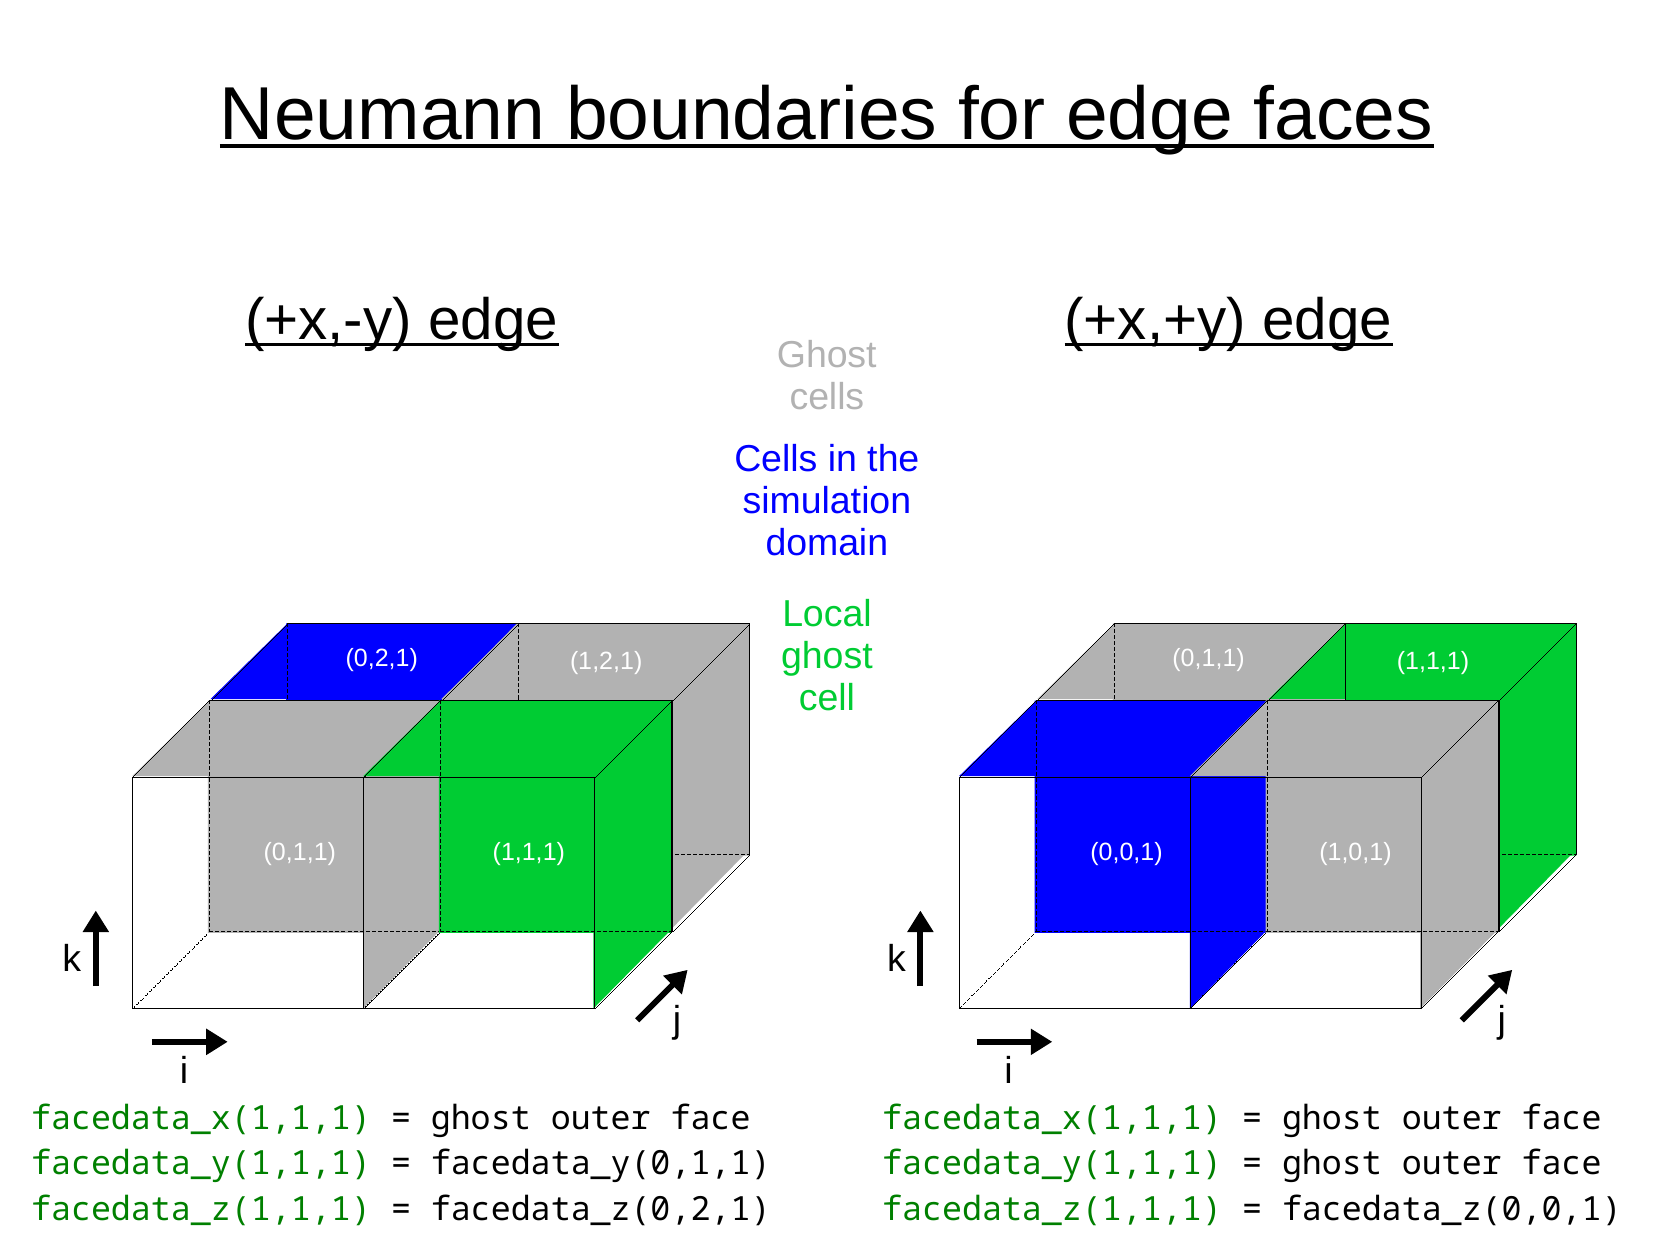

Neumann boundaries for edge faces
(+x,-y) edge
(+x,+y) edge
Ghost
cells
Cells in the simulation domain
Local ghost
cell
(0,2,1)
(0,1,1)
(1,2,1)
(1,1,1)
(0,1,1)
(1,1,1)
(0,0,1)
(1,0,1)
k
j
i
k
j
i
facedata_x(1,1,1) = ghost outer face
facedata_y(1,1,1) = facedata_y(0,1,1)
facedata_z(1,1,1) = facedata_z(0,2,1)
facedata_x(1,1,1) = ghost outer face
facedata_y(1,1,1) = ghost outer face
facedata_z(1,1,1) = facedata_z(0,0,1)